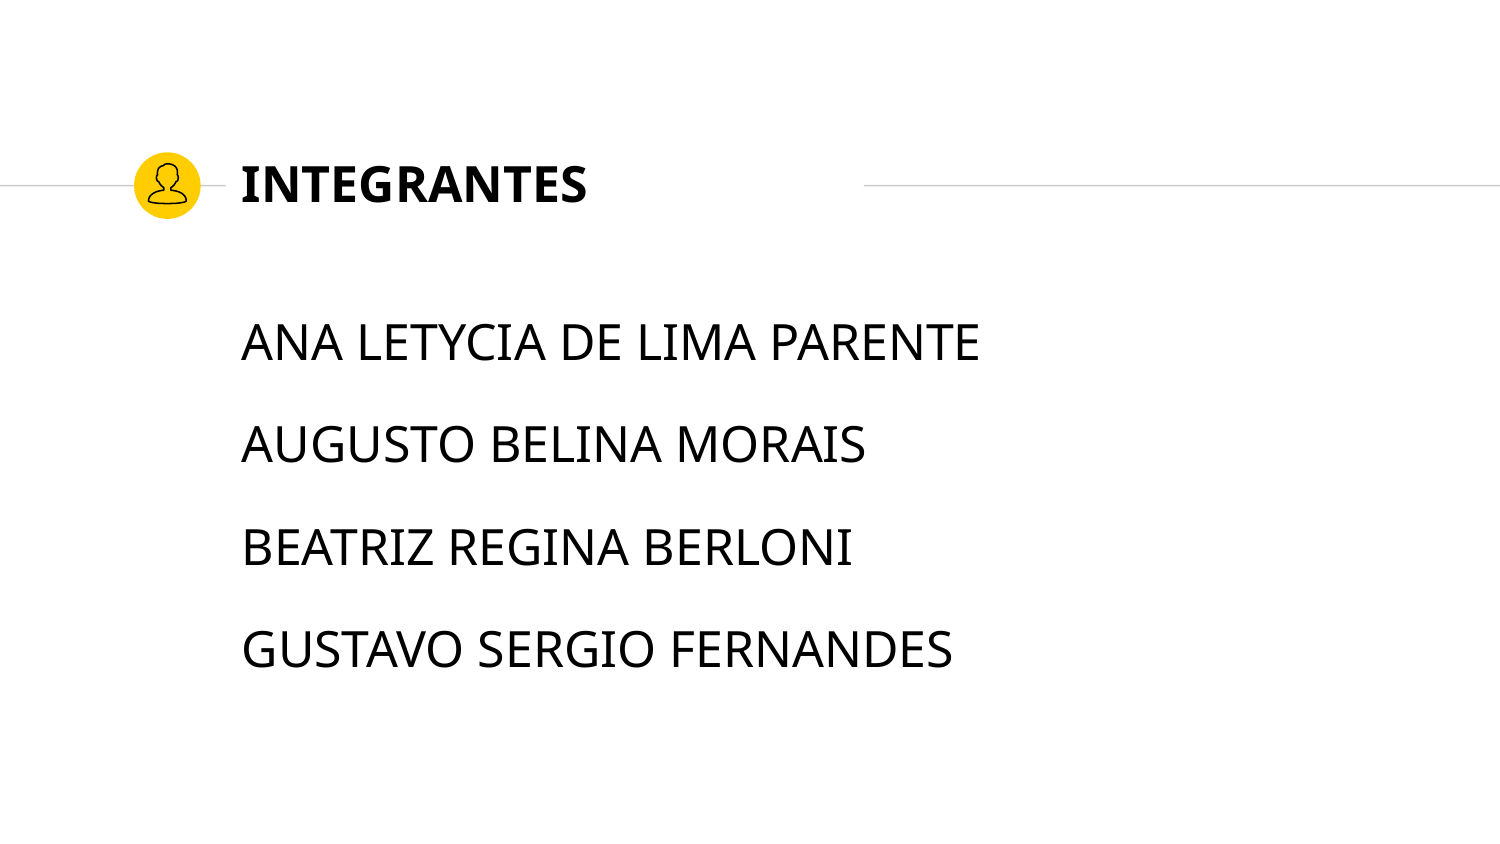

# INTEGRANTES
ANA LETYCIA DE LIMA PARENTE
AUGUSTO BELINA MORAIS
BEATRIZ REGINA BERLONI
GUSTAVO SERGIO FERNANDES